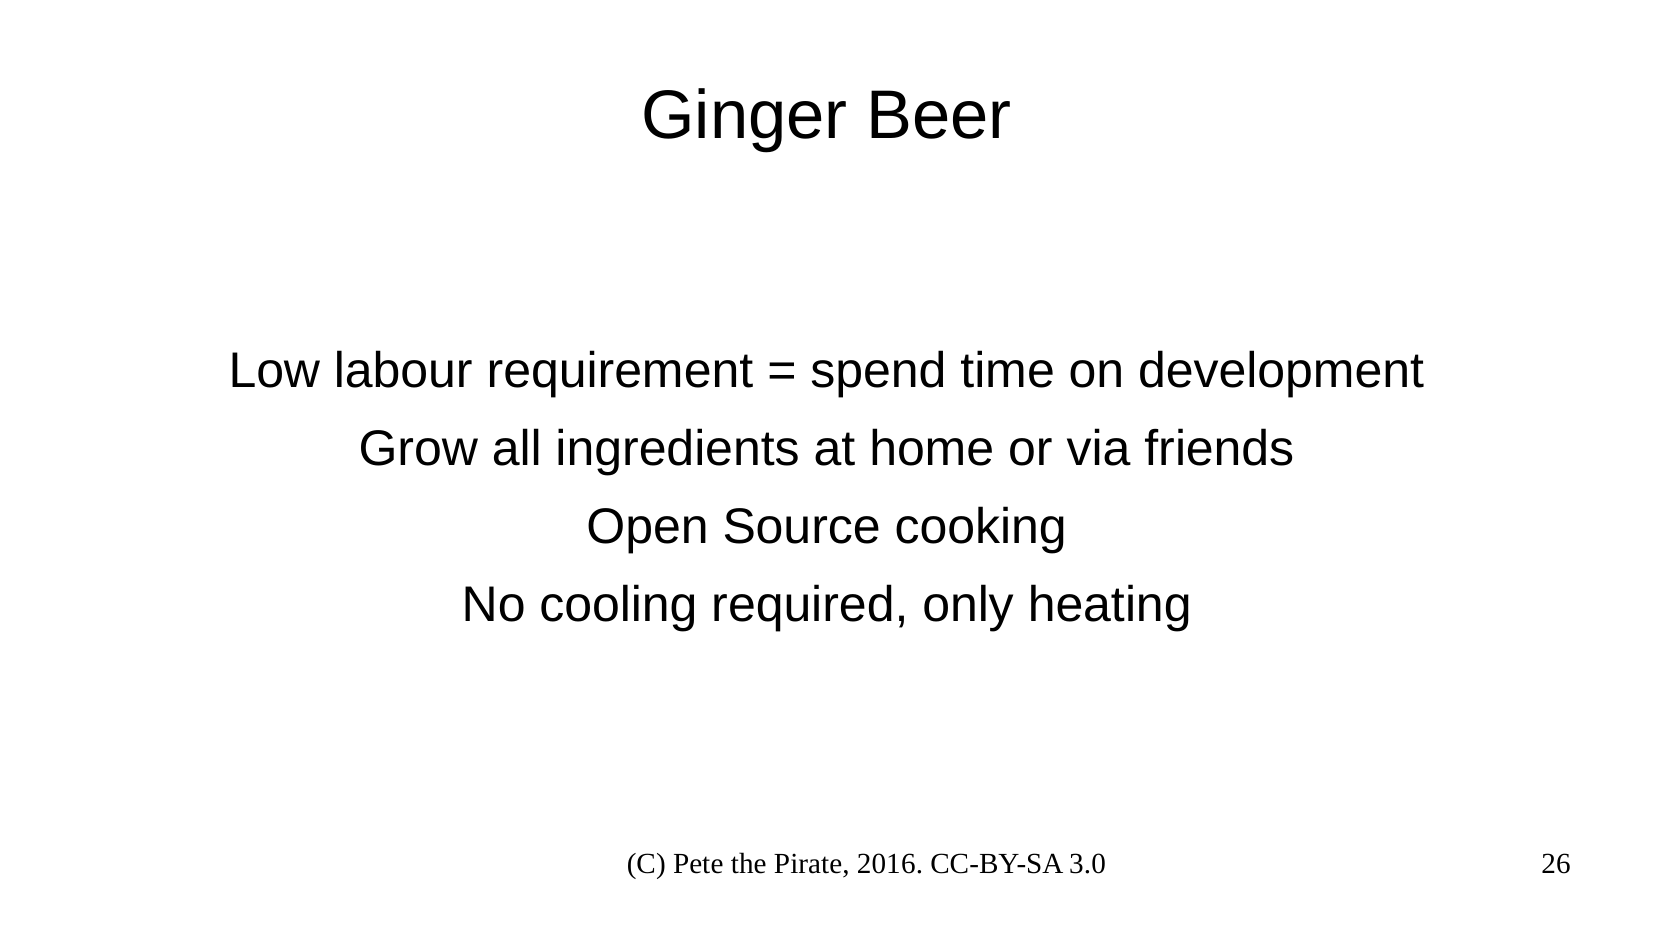

# Ginger Beer
Low labour requirement = spend time on development
Grow all ingredients at home or via friends
Open Source cooking
No cooling required, only heating
(C) Pete the Pirate, 2016. CC-BY-SA 3.0
26